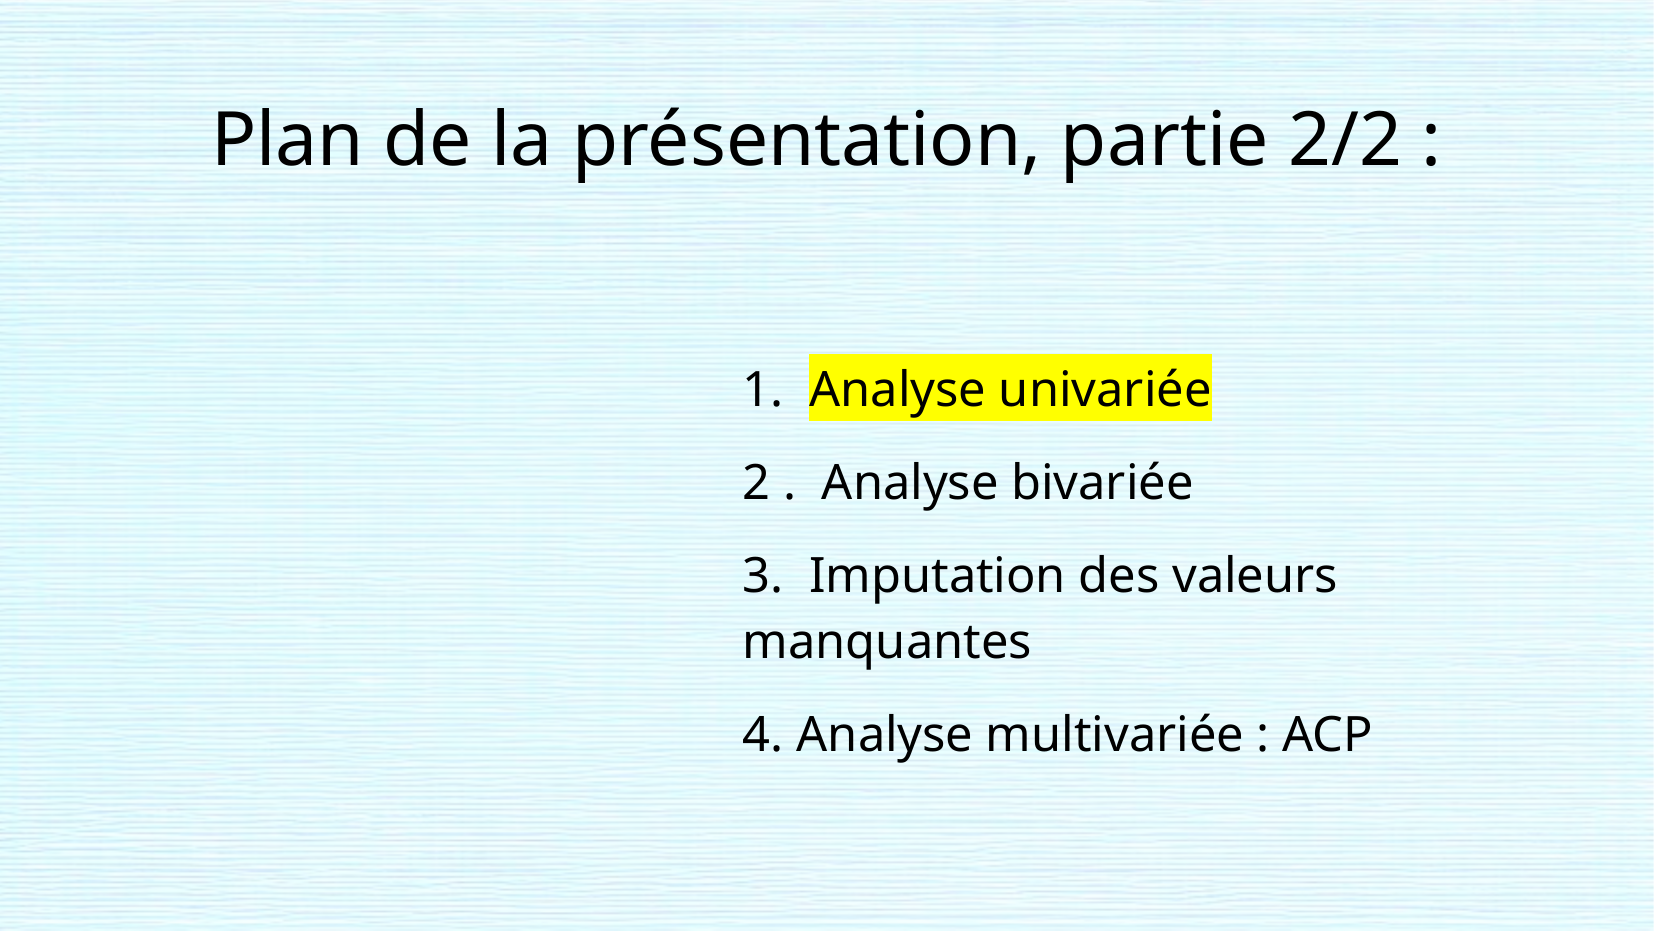

# Plan de la présentation, partie 2/2 :
1. Analyse univariée
2 . Analyse bivariée
3. Imputation des valeurs manquantes
4. Analyse multivariée : ACP